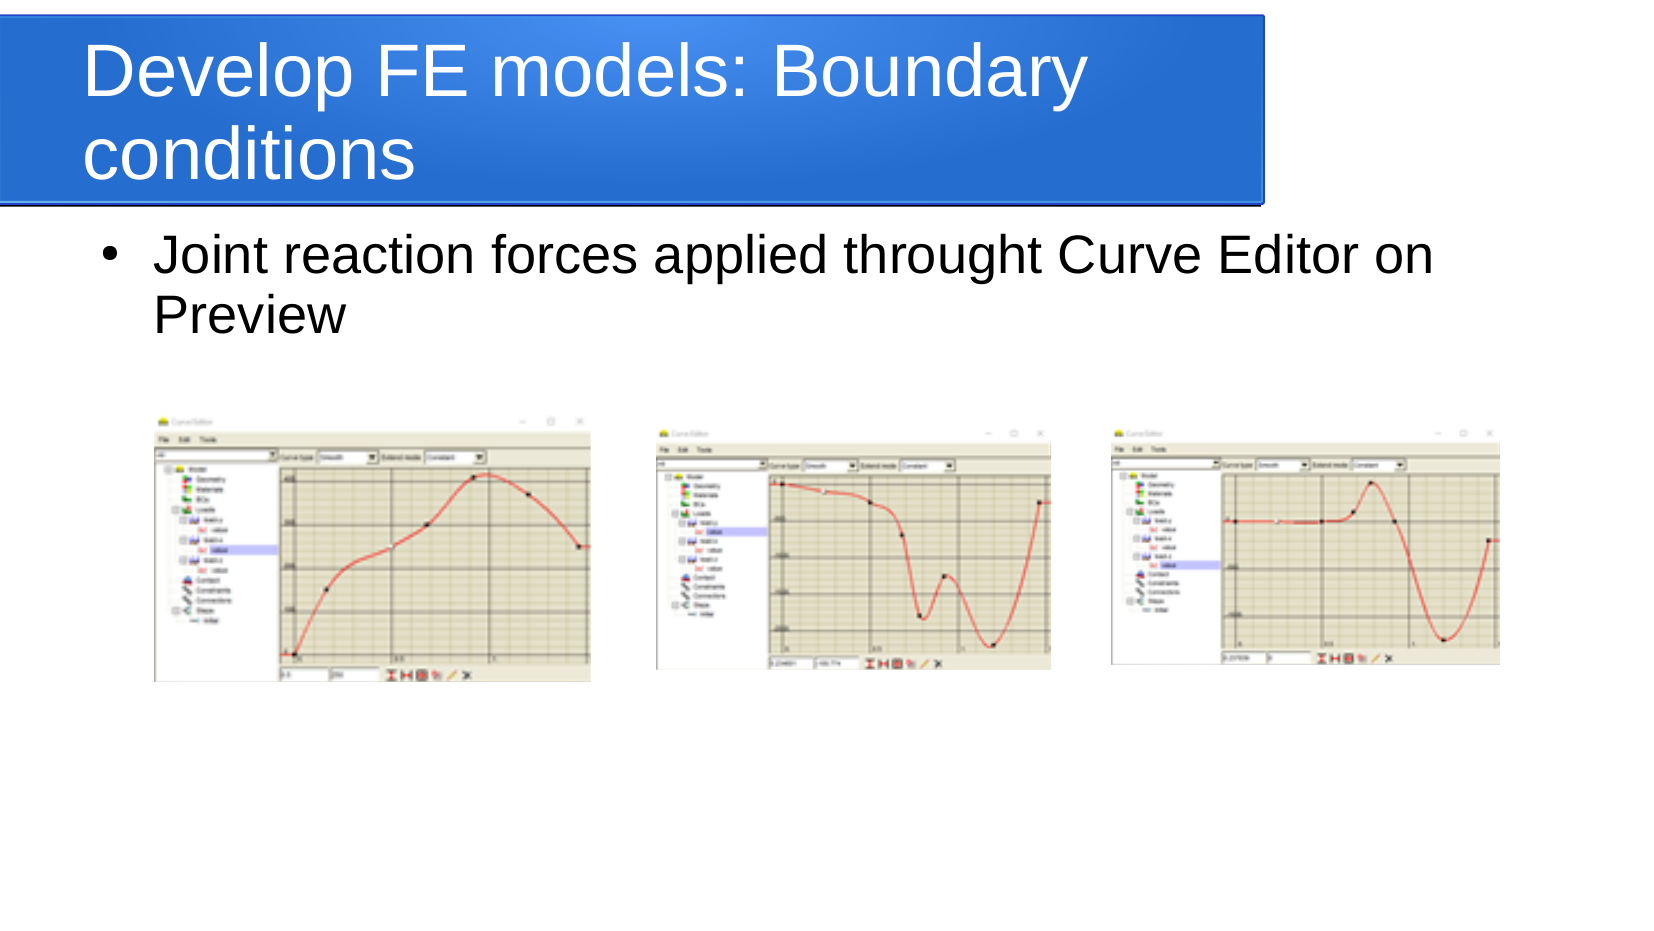

# Develop FE models: Boundary conditions
Joint reaction forces applied throught Curve Editor on Preview